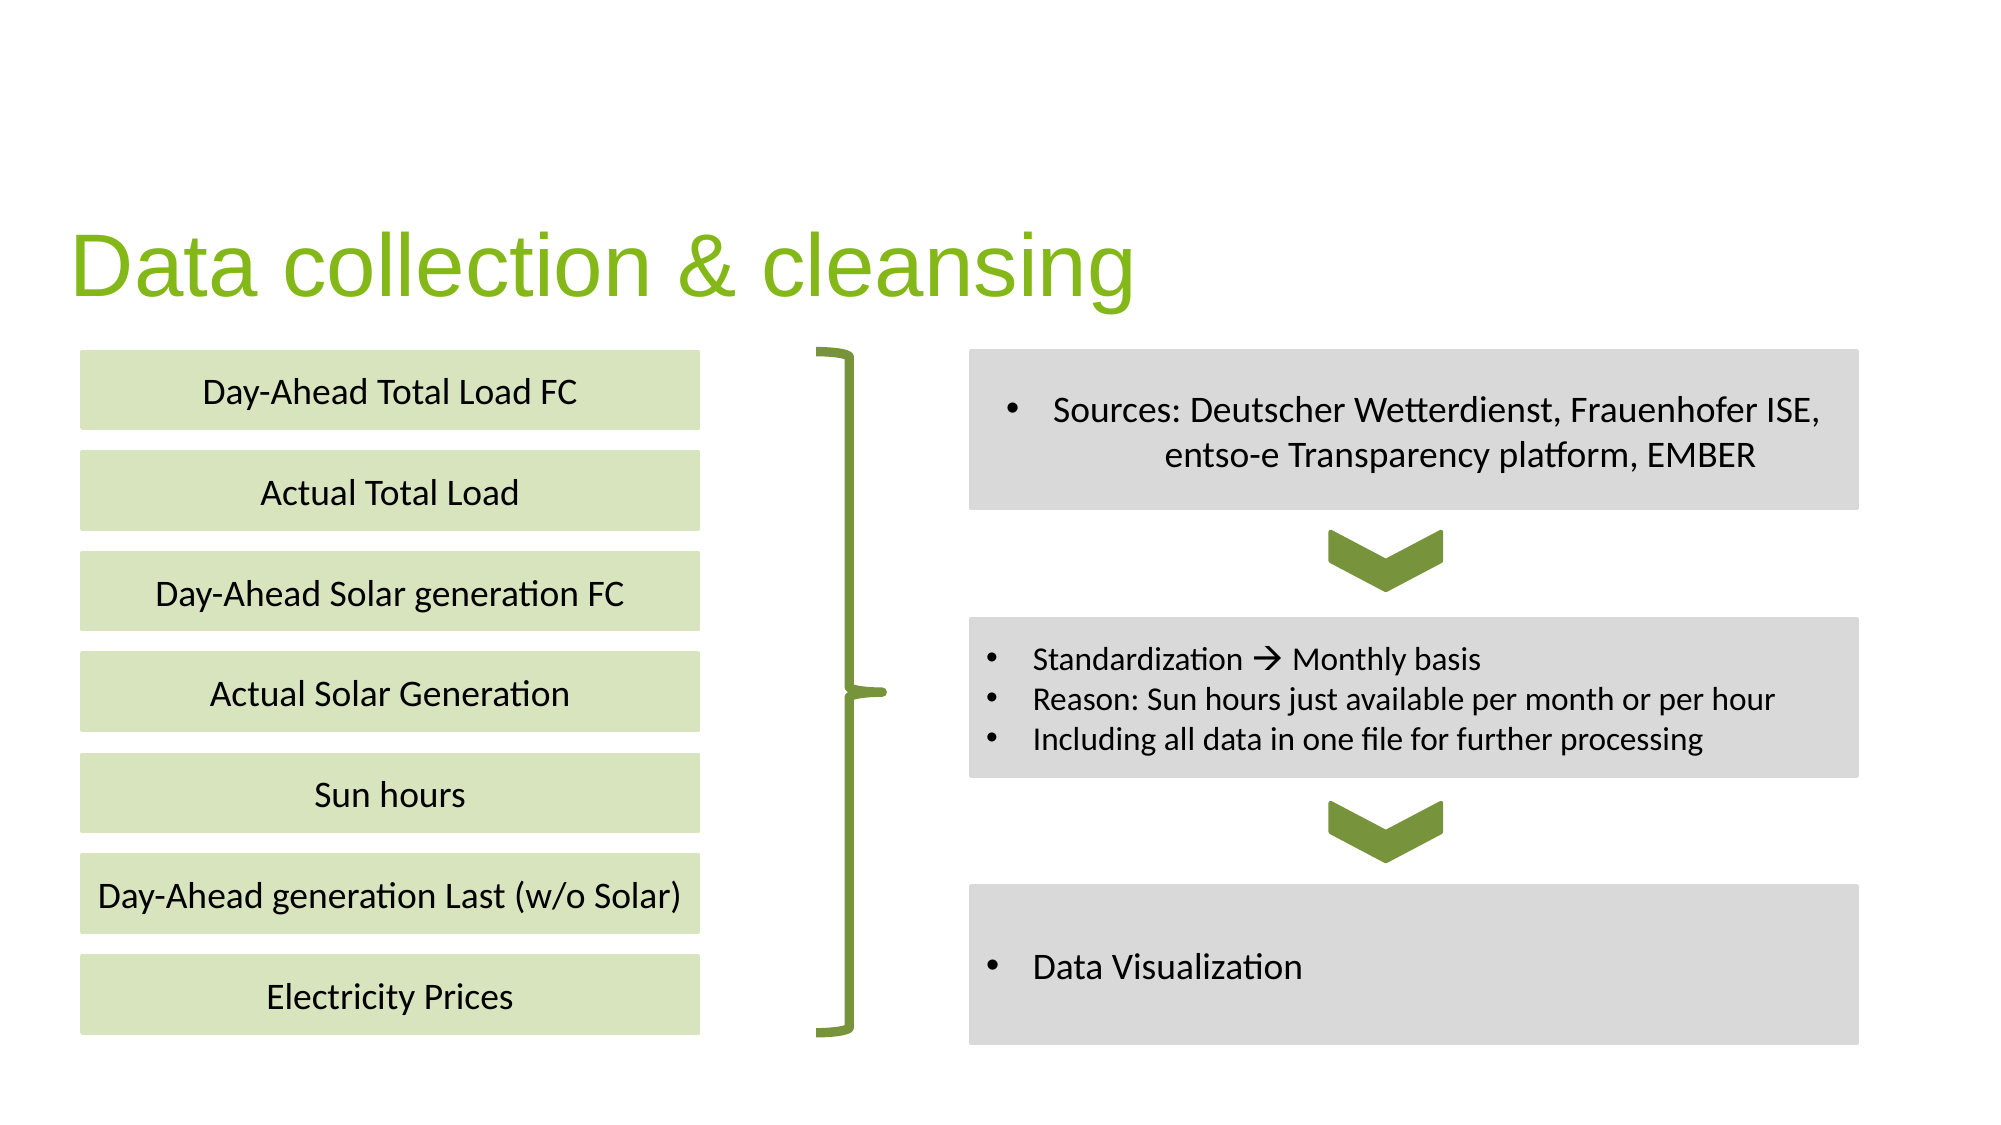

# Data collection & cleansing
Day-Ahead Total Load FC
Sources: Deutscher Wetterdienst, Frauenhofer ISE, entso-e Transparency platform, EMBER
Actual Total Load
Day-Ahead Solar generation FC
Standardization  Monthly basis
Reason: Sun hours just available per month or per hour
Including all data in one file for further processing
Actual Solar Generation
Sun hours
Day-Ahead generation Last (w/o Solar)
Data Visualization
Electricity Prices